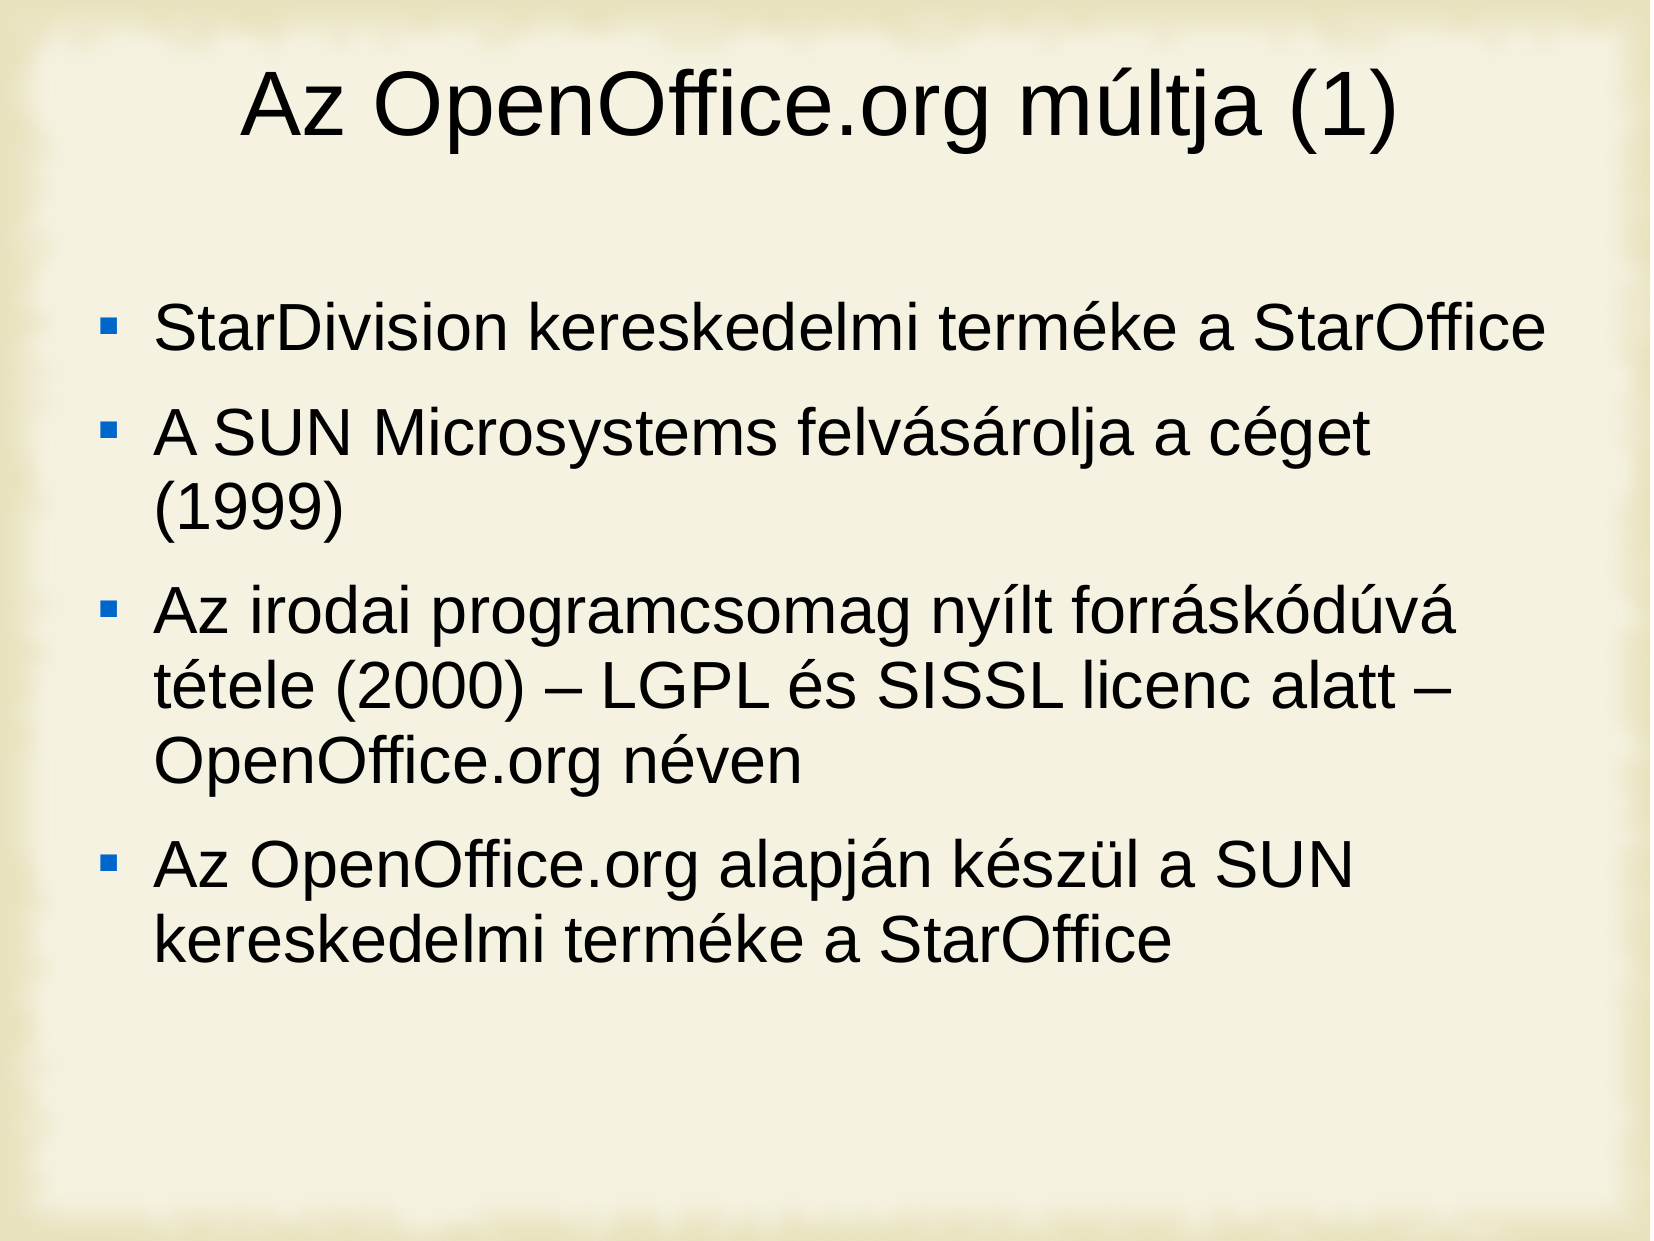

# Az OpenOffice.org múltja (1)
StarDivision kereskedelmi terméke a StarOffice
A SUN Microsystems felvásárolja a céget (1999)
Az irodai programcsomag nyílt forráskódúvá tétele (2000) – LGPL és SISSL licenc alatt – OpenOffice.org néven
Az OpenOffice.org alapján készül a SUN kereskedelmi terméke a StarOffice